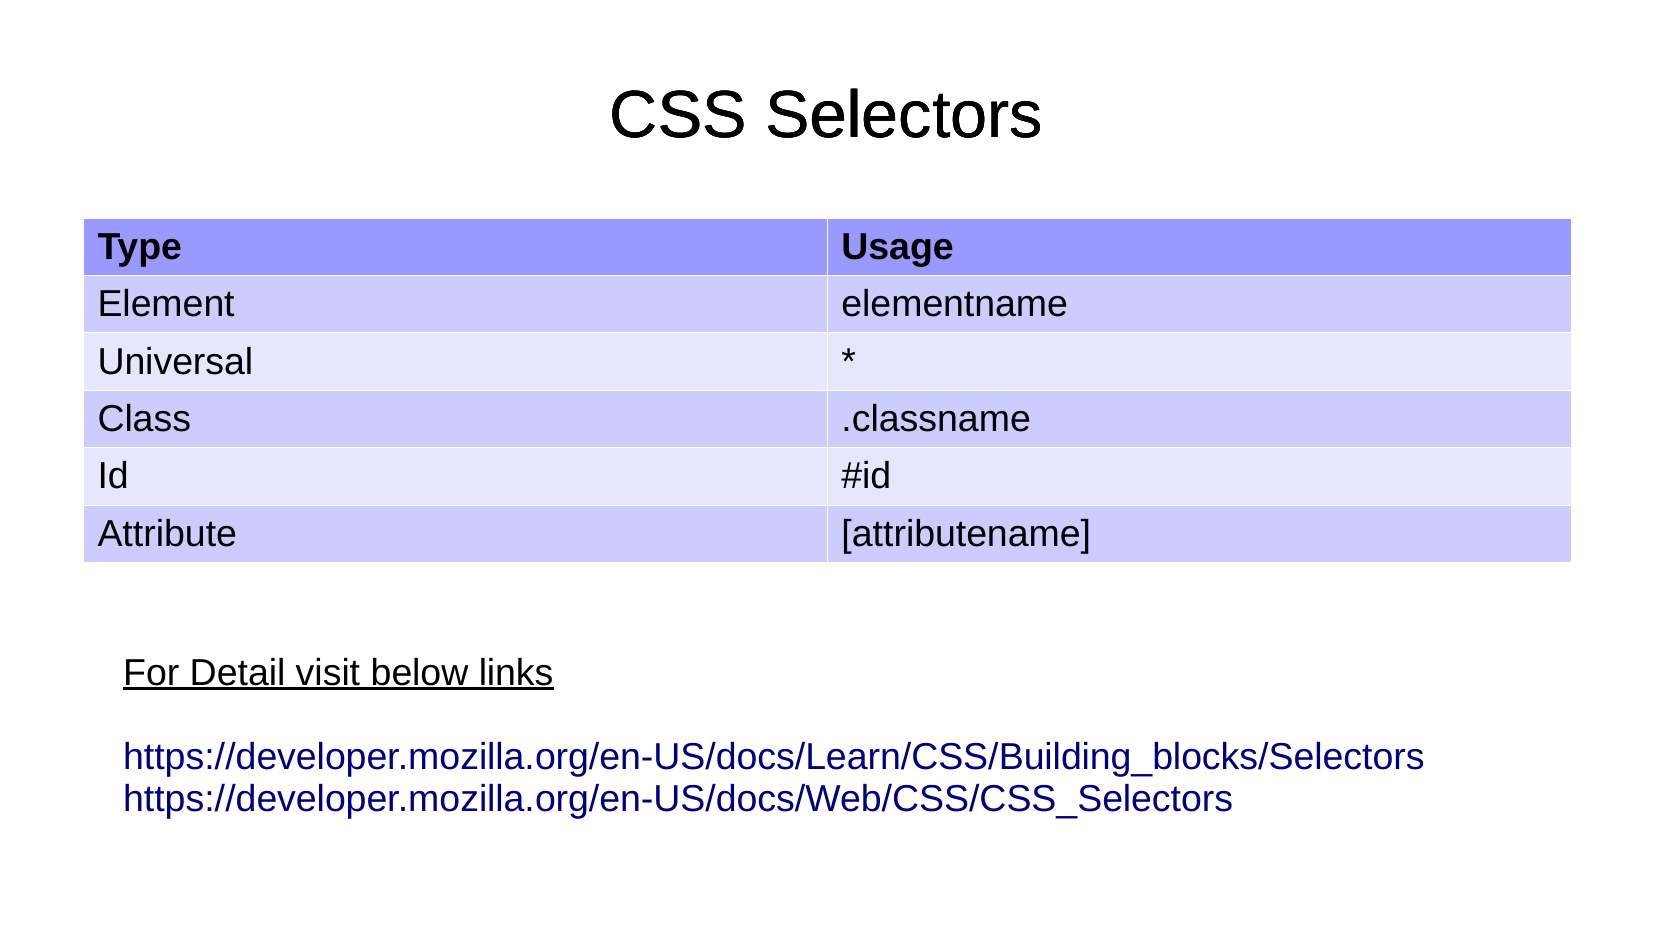

# CSS Selectors
CSS Selectors
CSS Selectors
| Type | Usage |
| --- | --- |
| Element | elementname |
| Universal | \* |
| Class | .classname |
| Id | #id |
| Attribute | [attributename] |
For Detail visit below links
https://developer.mozilla.org/en-US/docs/Learn/CSS/Building_blocks/Selectors
https://developer.mozilla.org/en-US/docs/Web/CSS/CSS_Selectors